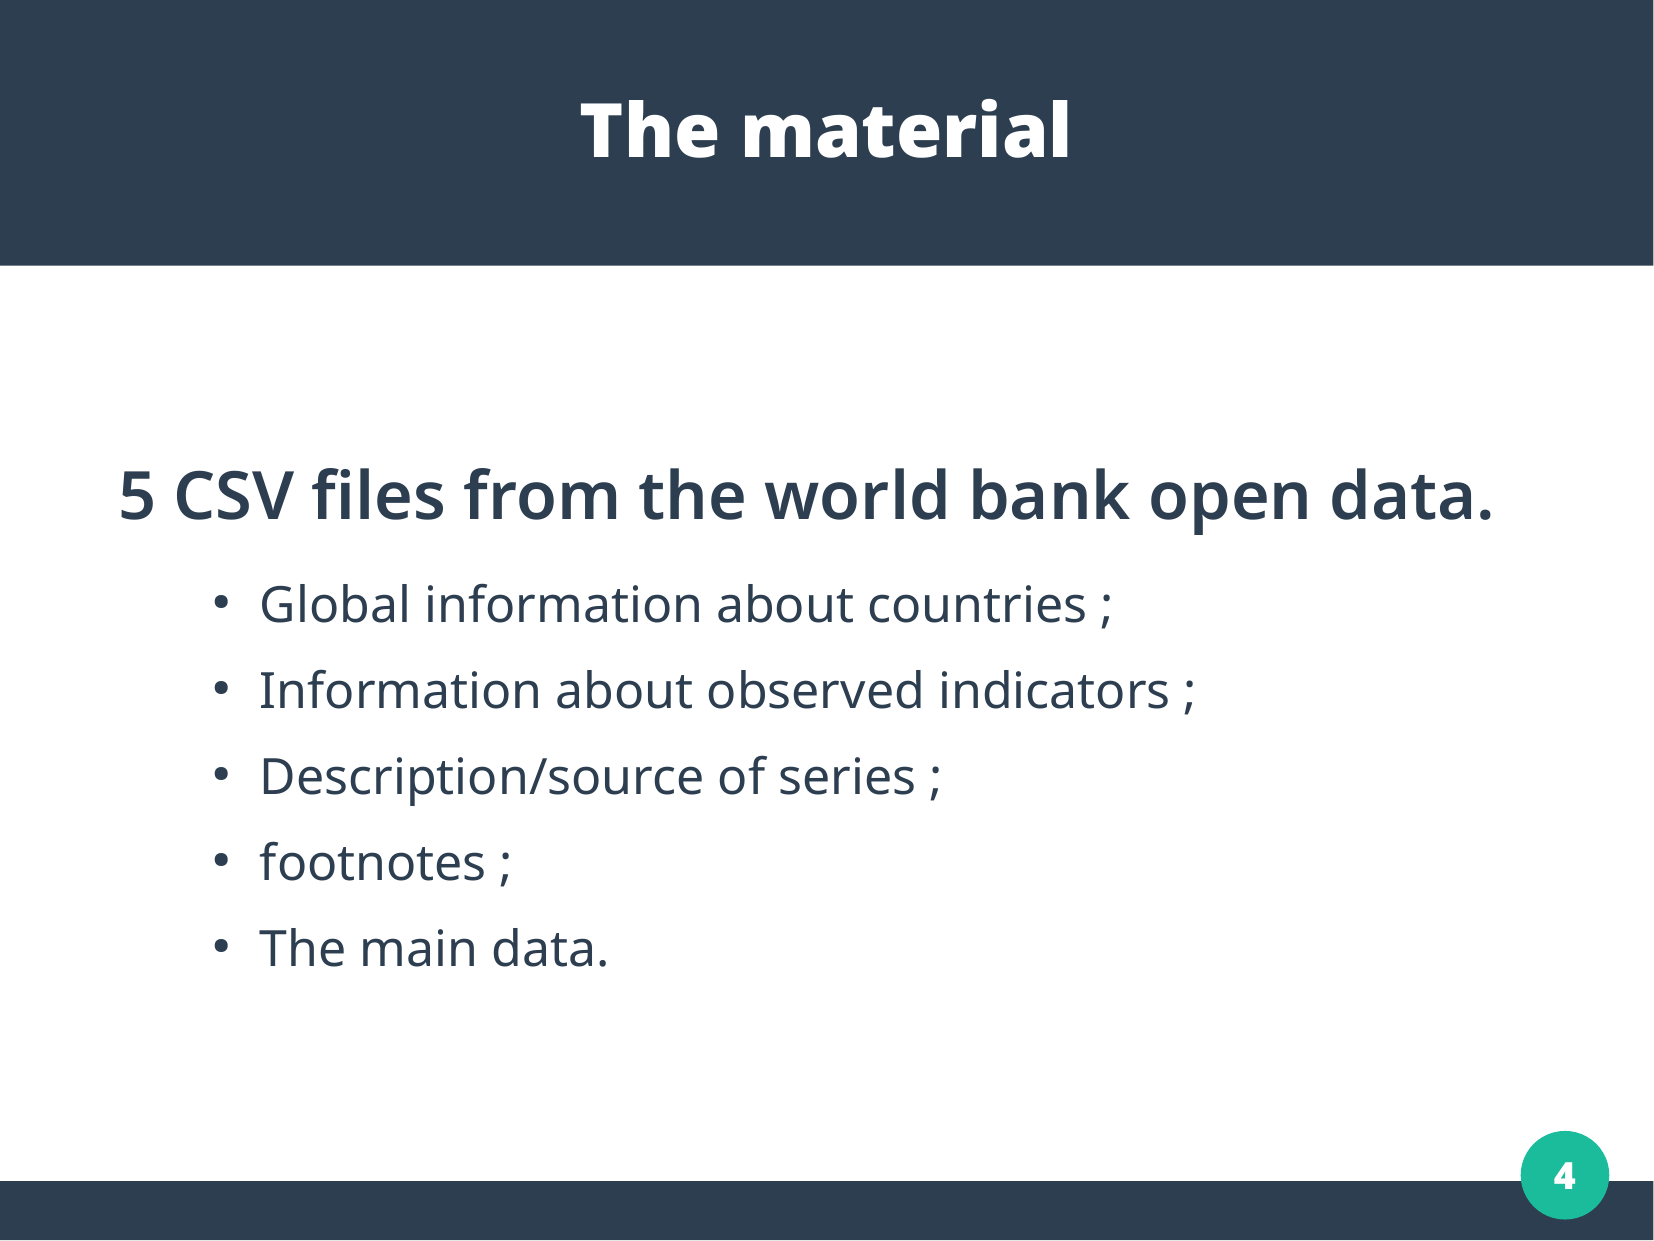

# The material
5 CSV files from the world bank open data.
Global information about countries ;
Information about observed indicators ;
Description/source of series ;
footnotes ;
The main data.
4